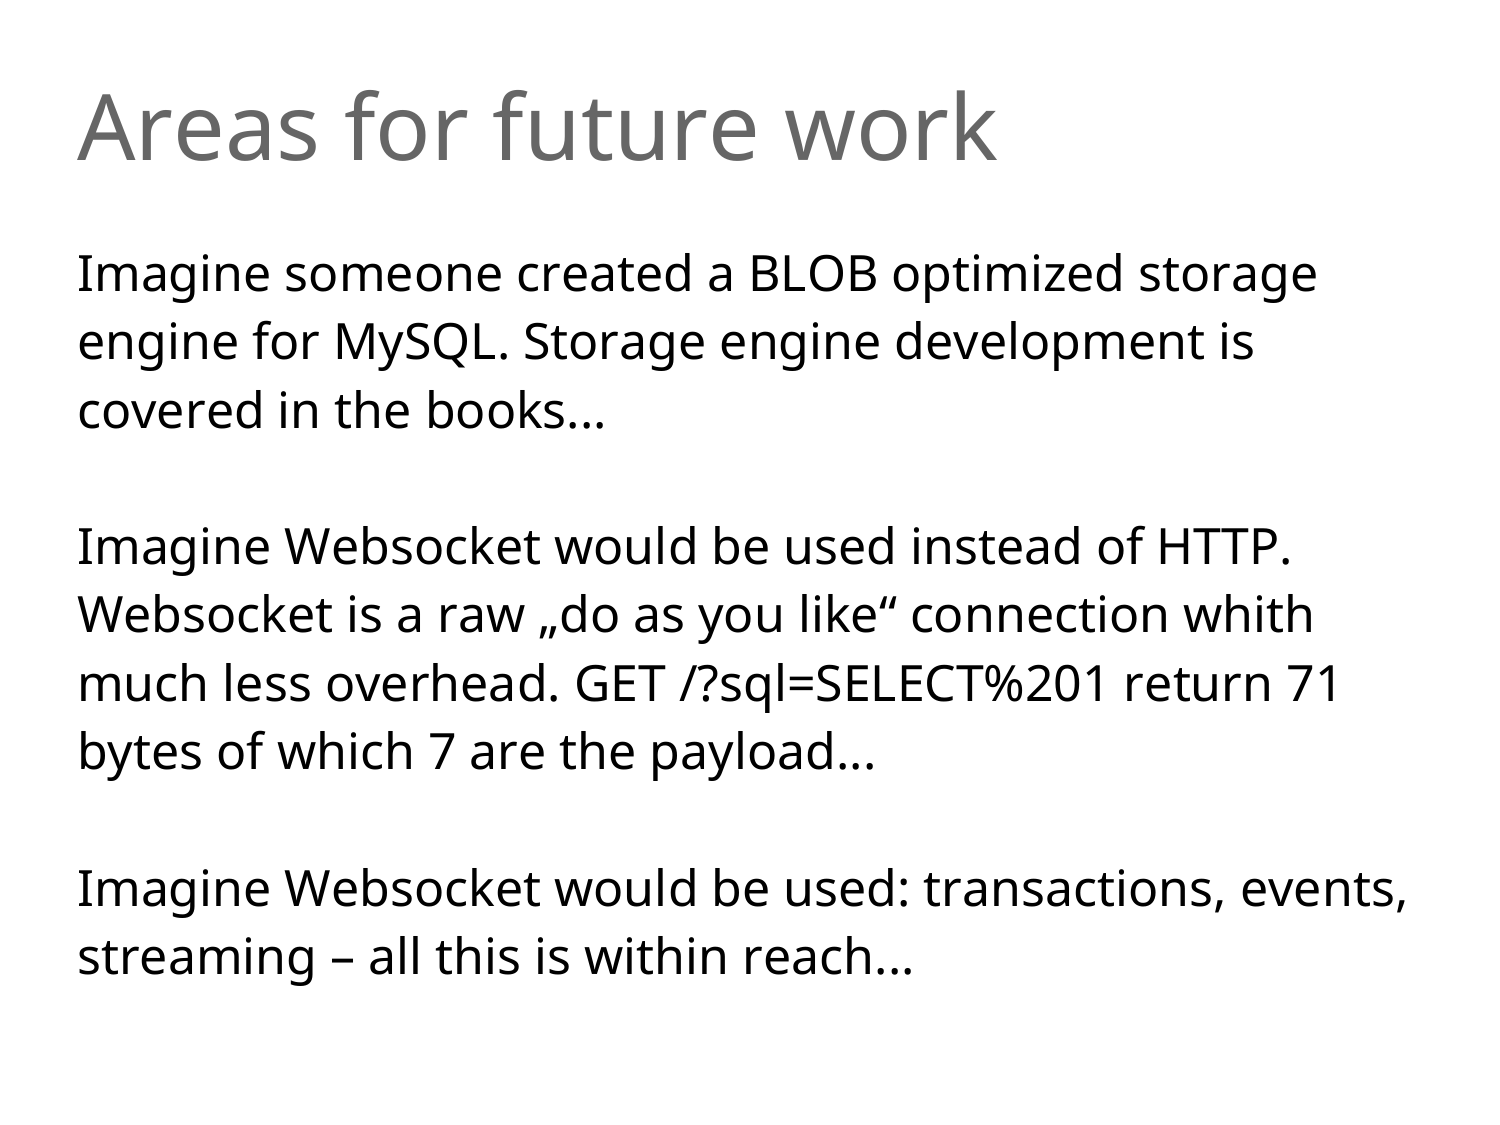

Areas for future work
# Imagine someone created a BLOB optimized storage engine for MySQL. Storage engine development is covered in the books...
Imagine Websocket would be used instead of HTTP. Websocket is a raw „do as you like“ connection whith much less overhead. GET /?sql=SELECT%201 return 71 bytes of which 7 are the payload...
Imagine Websocket would be used: transactions, events, streaming – all this is within reach...